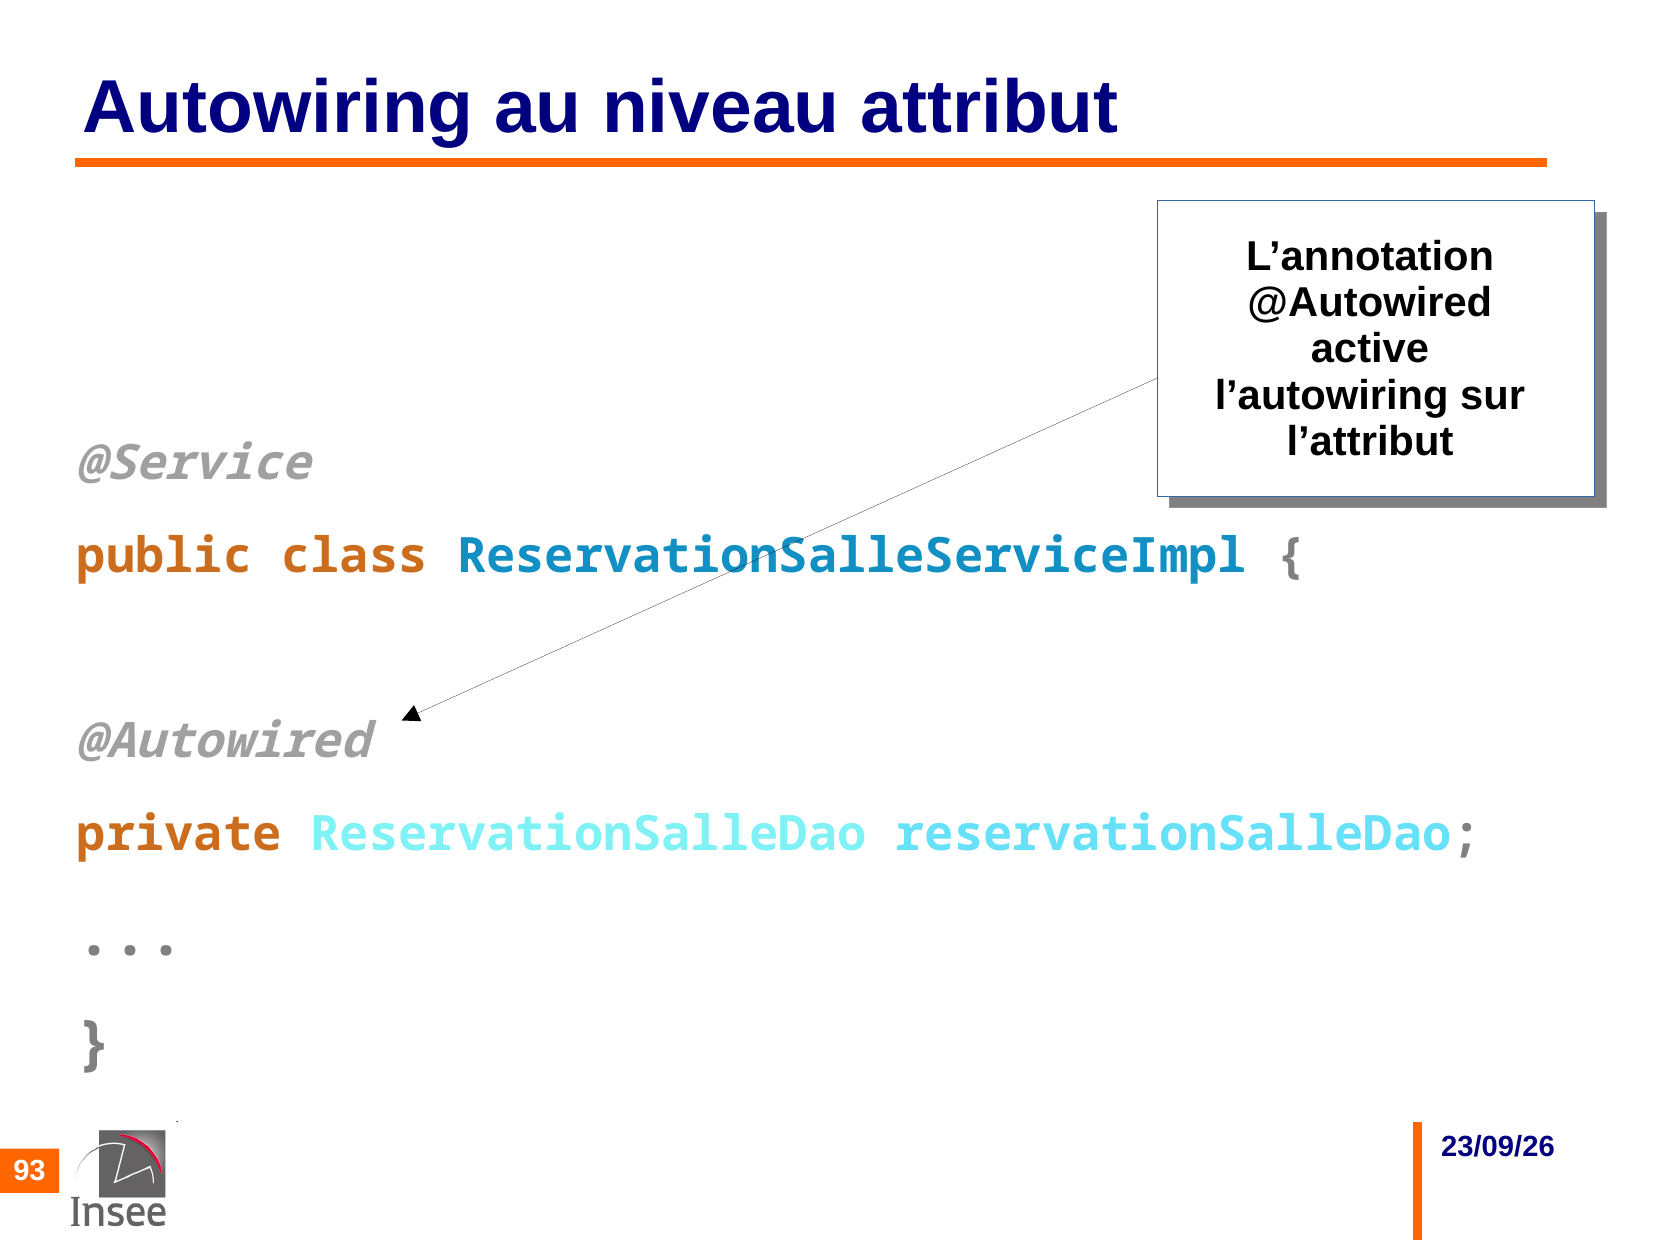

# Autowiring au niveau attribut
L’annotation @Autowired active l’autowiring sur l’attribut
@Service
public class ReservationSalleServiceImpl {
@Autowired
private ReservationSalleDao reservationSalleDao;
...
}
93